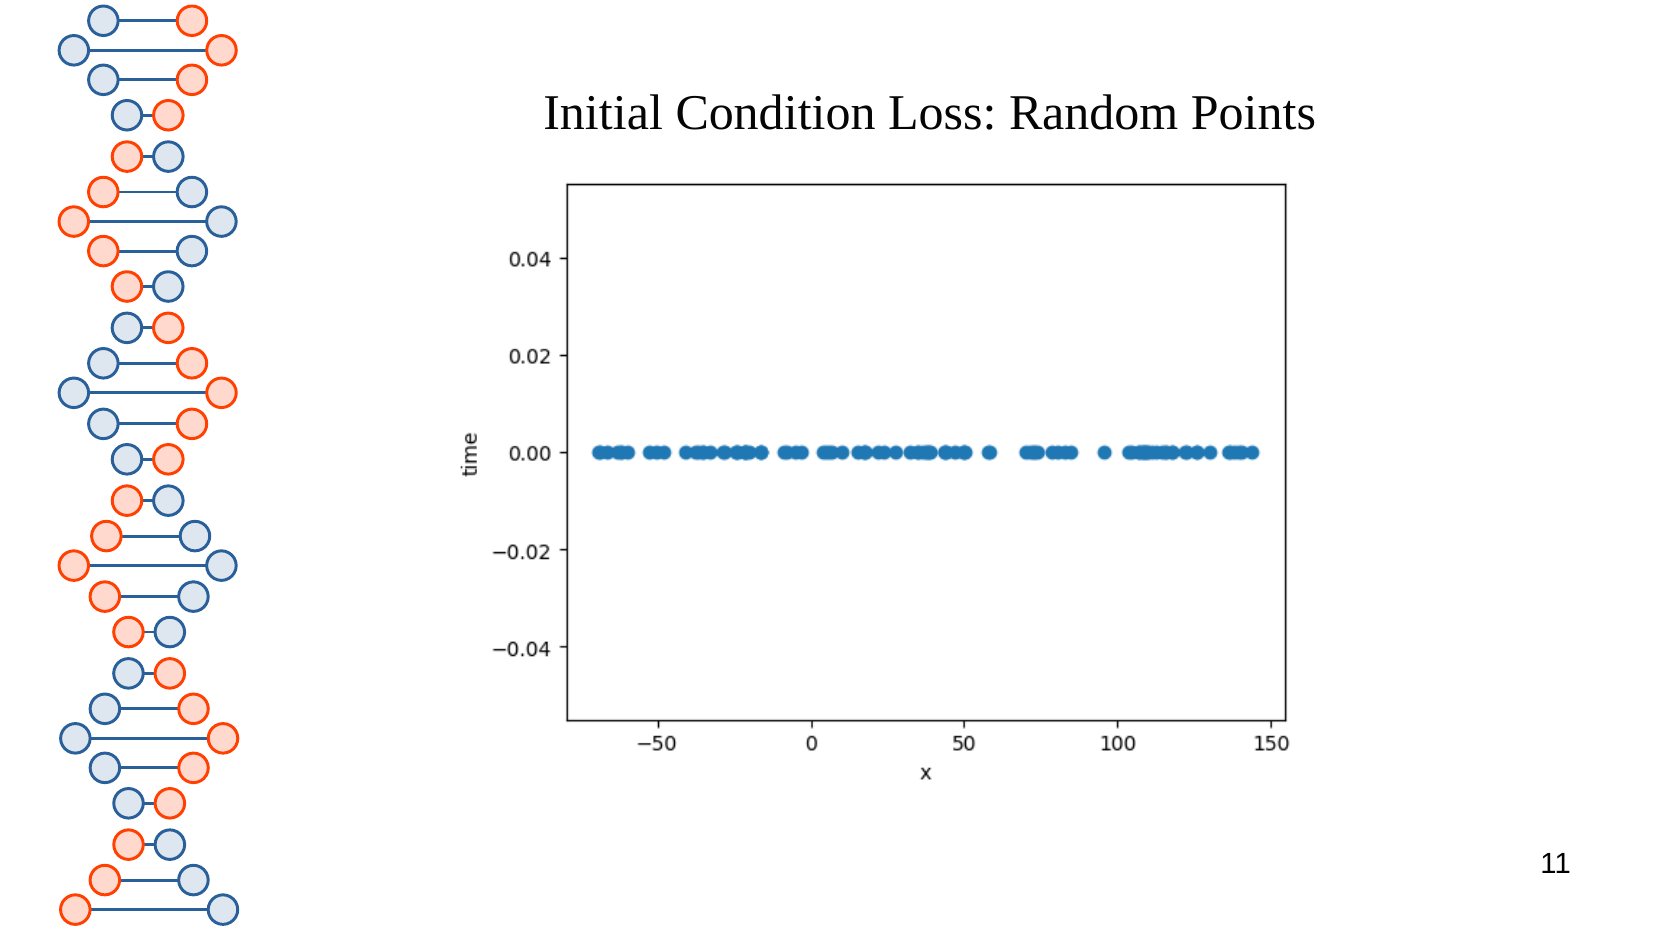

# Initial Condition Loss: Random Points
11